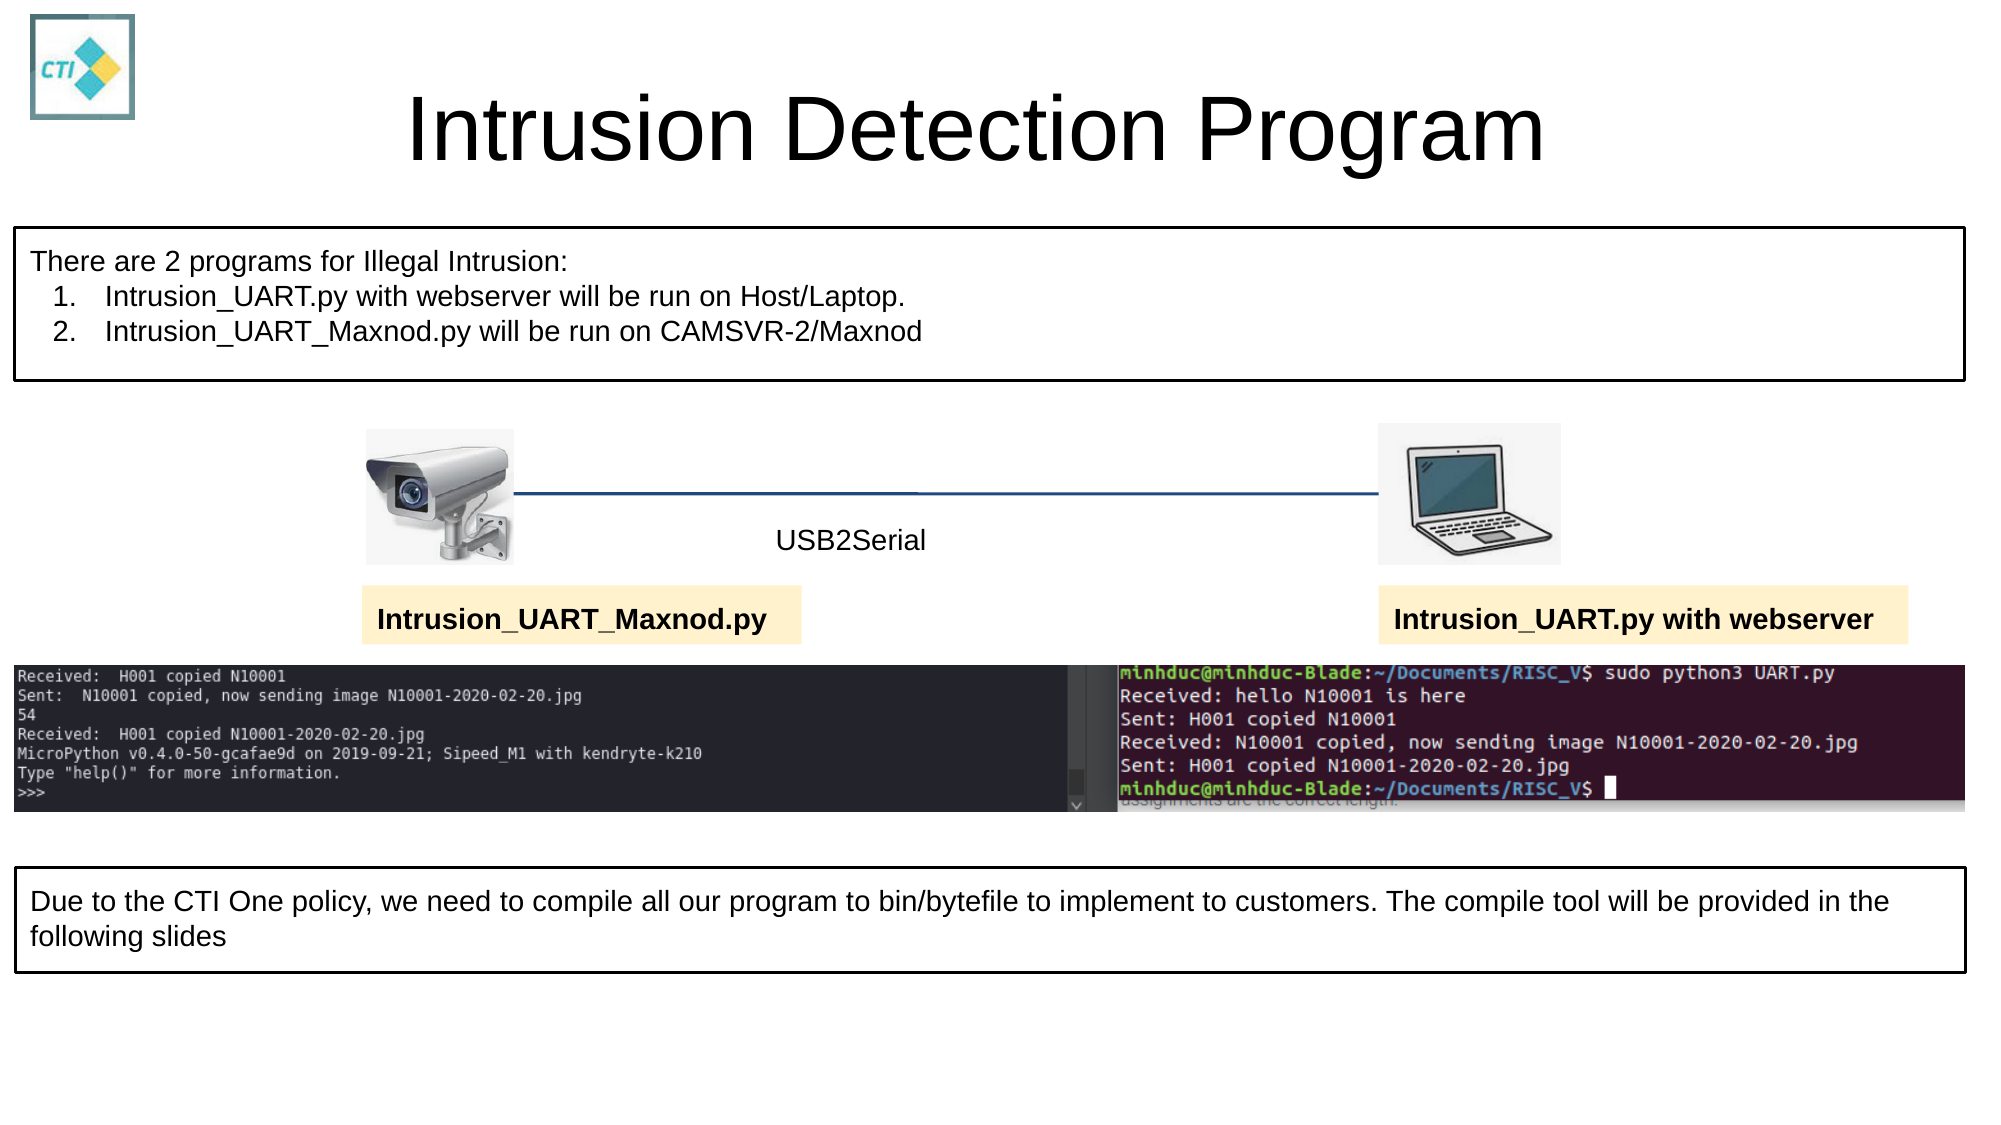

Intrusion Detection Program
There are 2 programs for Illegal Intrusion:
Intrusion_UART.py with webserver will be run on Host/Laptop.
Intrusion_UART_Maxnod.py will be run on CAMSVR-2/Maxnod
USB2Serial
Intrusion_UART_Maxnod.py
Intrusion_UART.py with webserver
Due to the CTI One policy, we need to compile all our program to bin/bytefile to implement to customers. The compile tool will be provided in the following slides